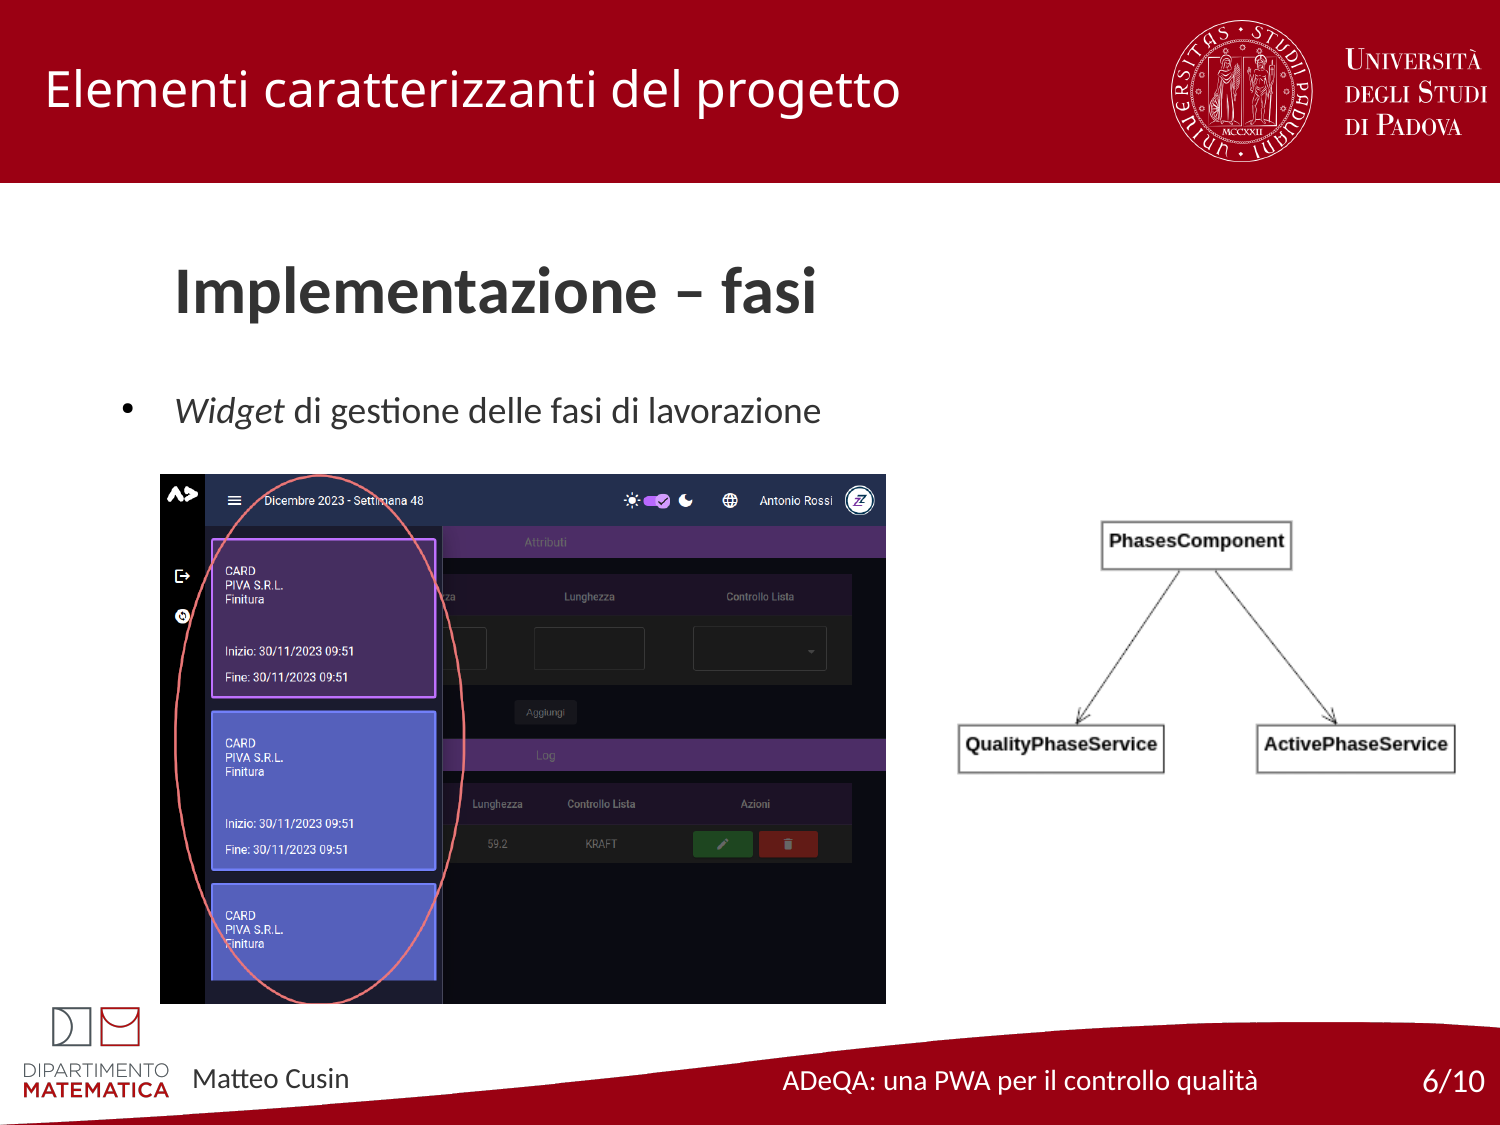

# Elementi caratterizzanti del progetto
Implementazione – fasi
Widget di gestione delle fasi di lavorazione
Matteo Cusin
ADeQA: una PWA per il controllo qualità
6/10